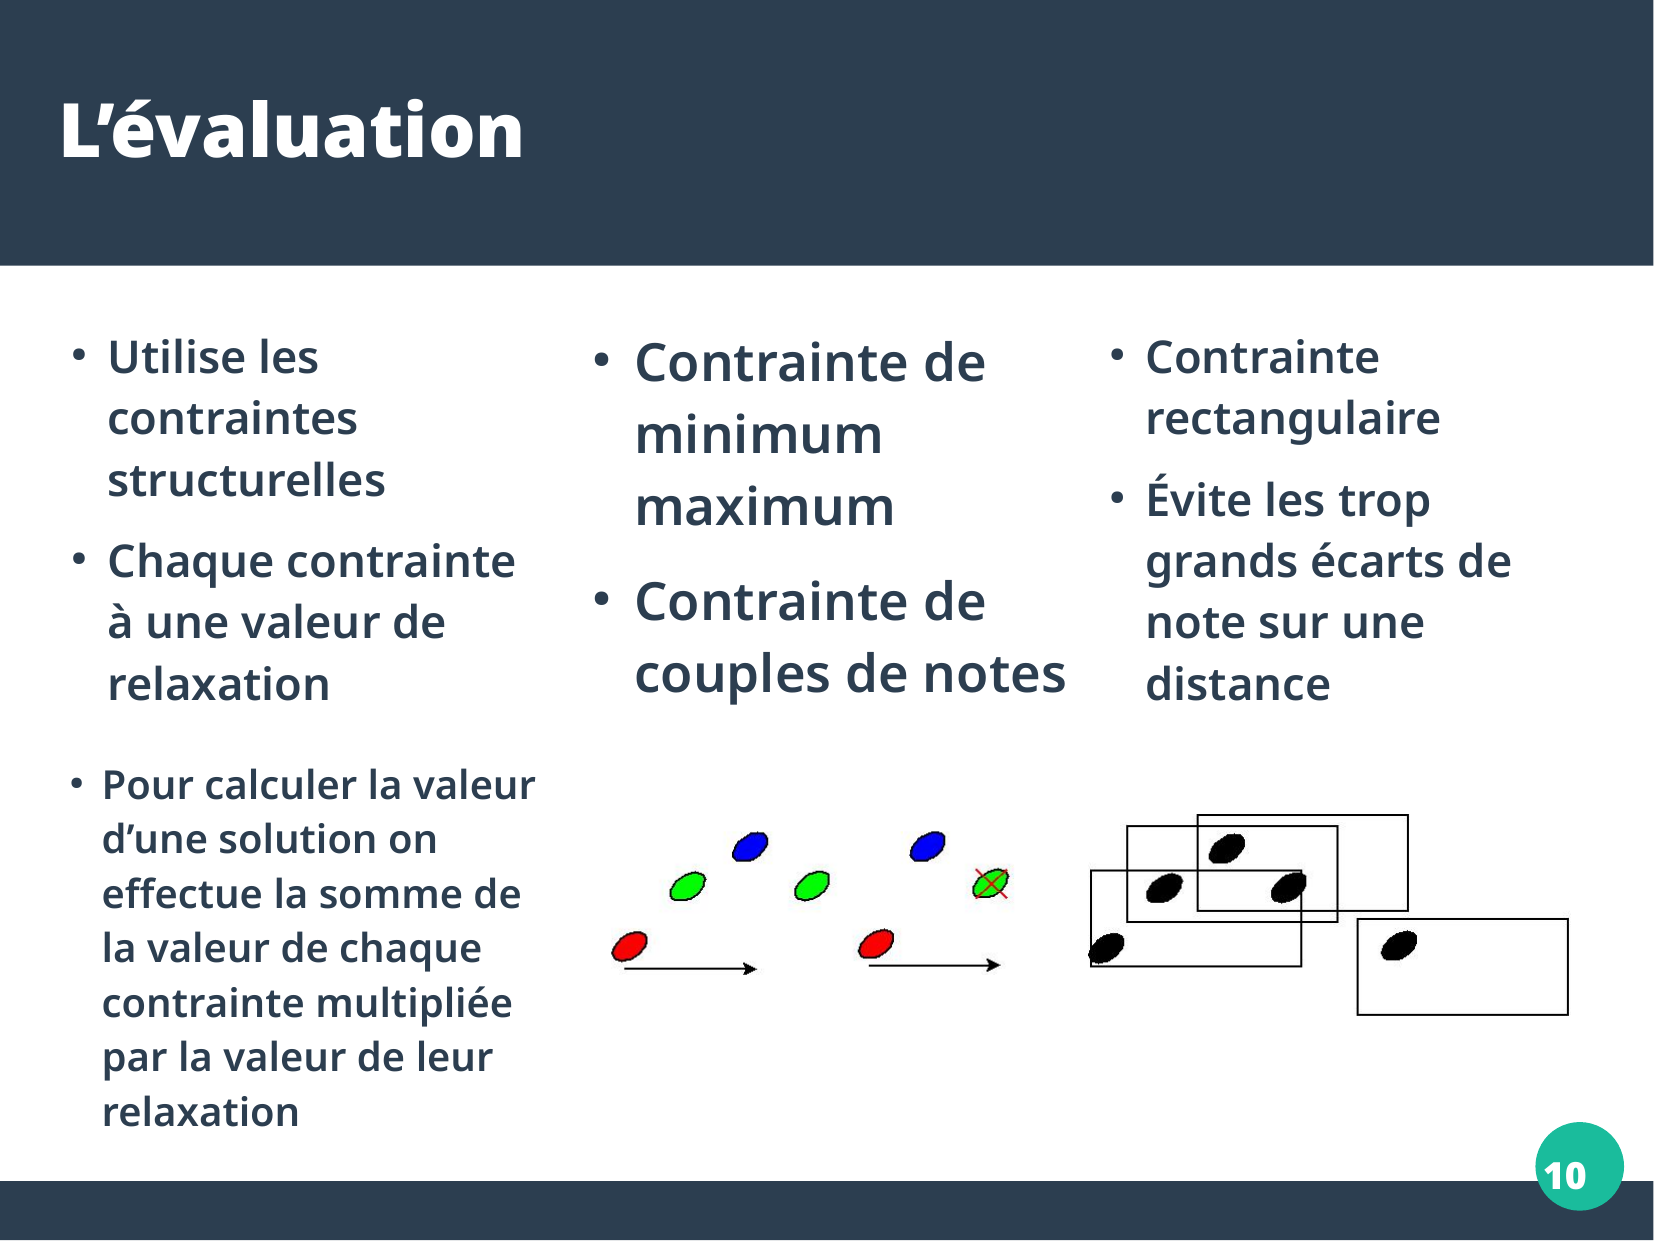

# L’évaluation
Utilise les contraintes structurelles
Chaque contrainte à une valeur de relaxation
Contrainte de minimum maximum
Contrainte de couples de notes
Contrainte rectangulaire
Évite les trop grands écarts de note sur une distance
Pour calculer la valeur d’une solution on effectue la somme de la valeur de chaque contrainte multipliée par la valeur de leur relaxation
10